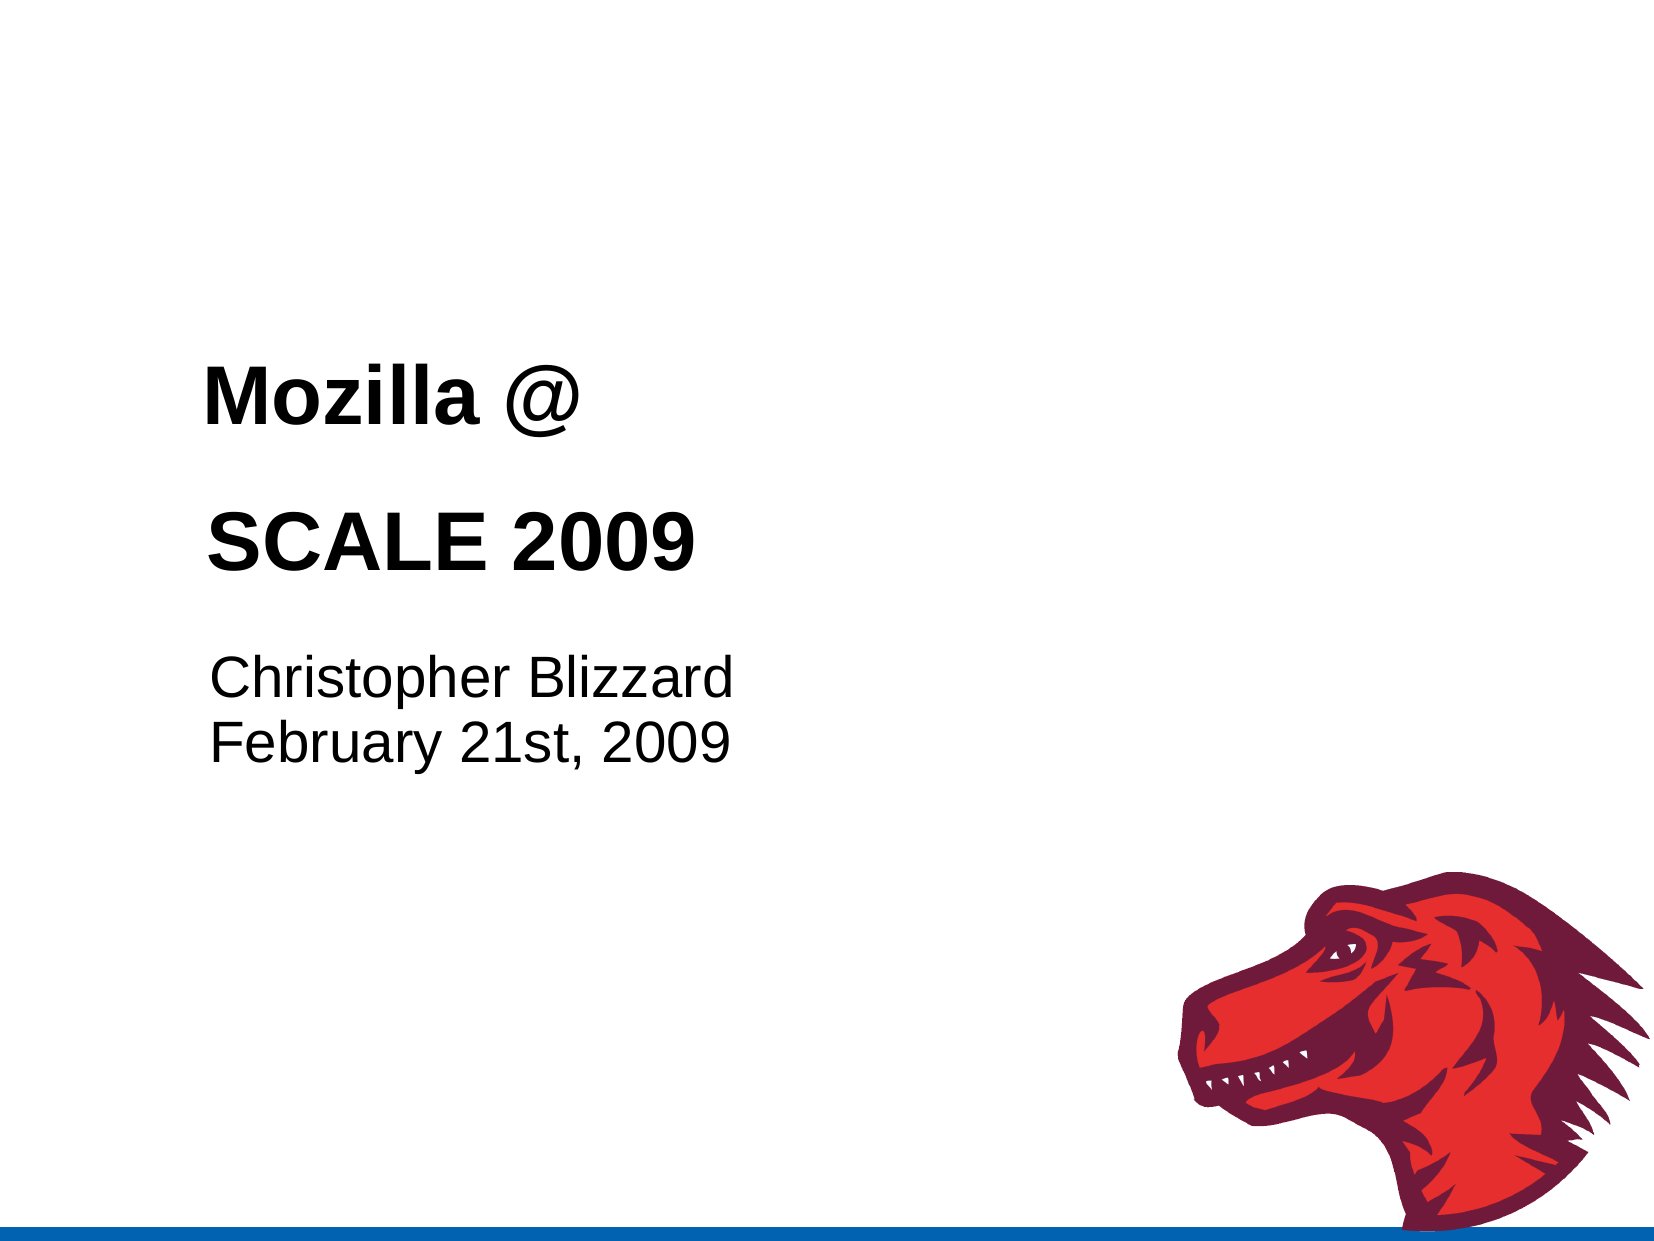

Mozilla @
SCALE 2009
Christopher Blizzard
February 21st, 2009